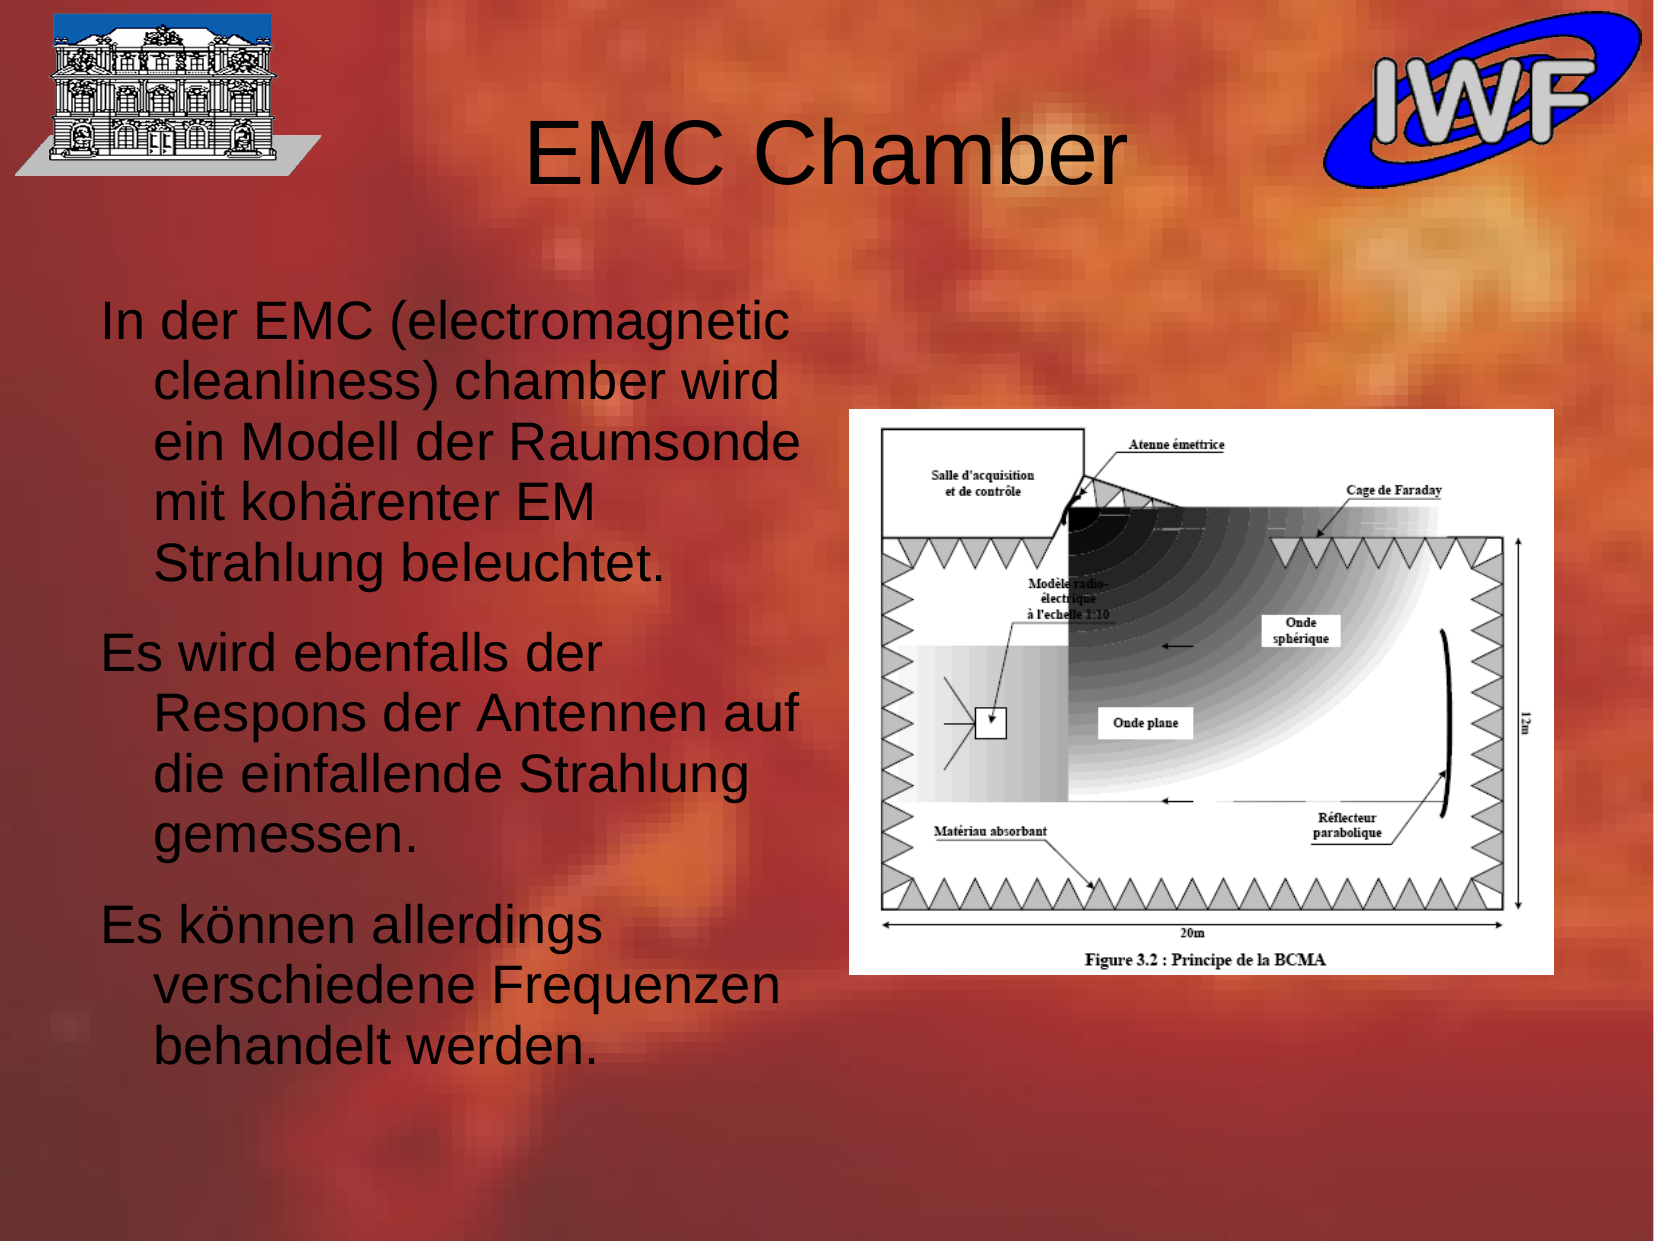

# EMC Chamber
In der EMC (electromagnetic cleanliness) chamber wird ein Modell der Raumsonde mit kohärenter EM Strahlung beleuchtet.
Es wird ebenfalls der Respons der Antennen auf die einfallende Strahlung gemessen.
Es können allerdings verschiedene Frequenzen behandelt werden.